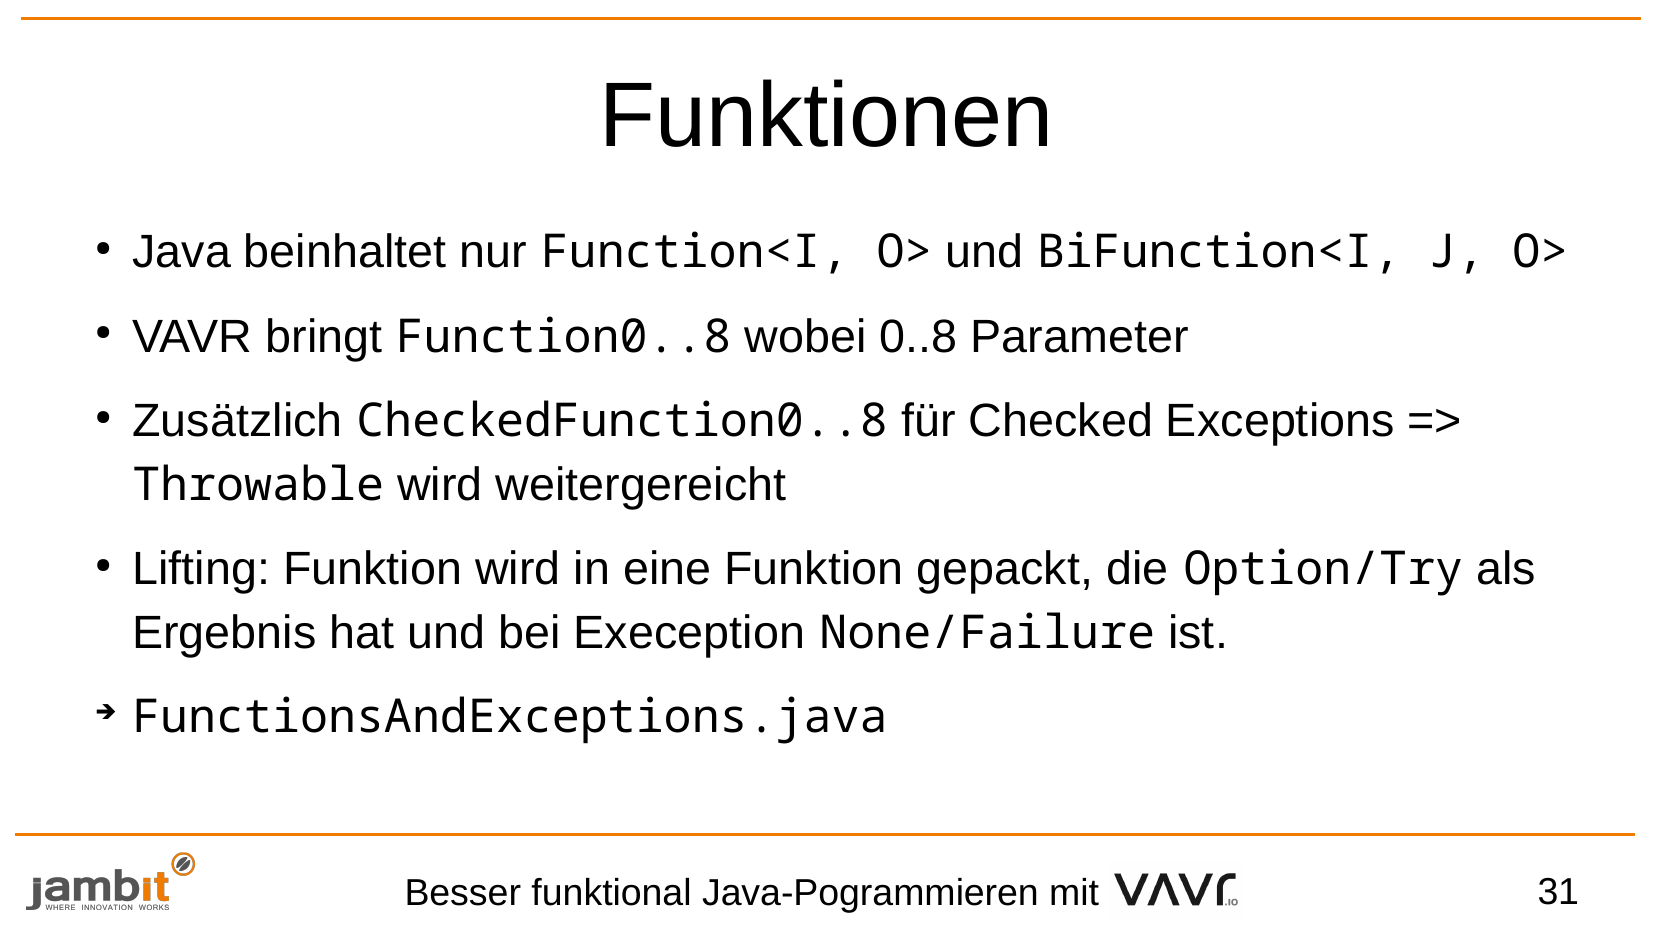

# Funktionen
Java beinhaltet nur Function<I, O> und BiFunction<I, J, O>
VAVR bringt Function0..8 wobei 0..8 Parameter
Zusätzlich CheckedFunction0..8 für Checked Exceptions => Throwable wird weitergereicht
Lifting: Funktion wird in eine Funktion gepackt, die Option/Try als Ergebnis hat und bei Exeception None/Failure ist.
FunctionsAndExceptions.java